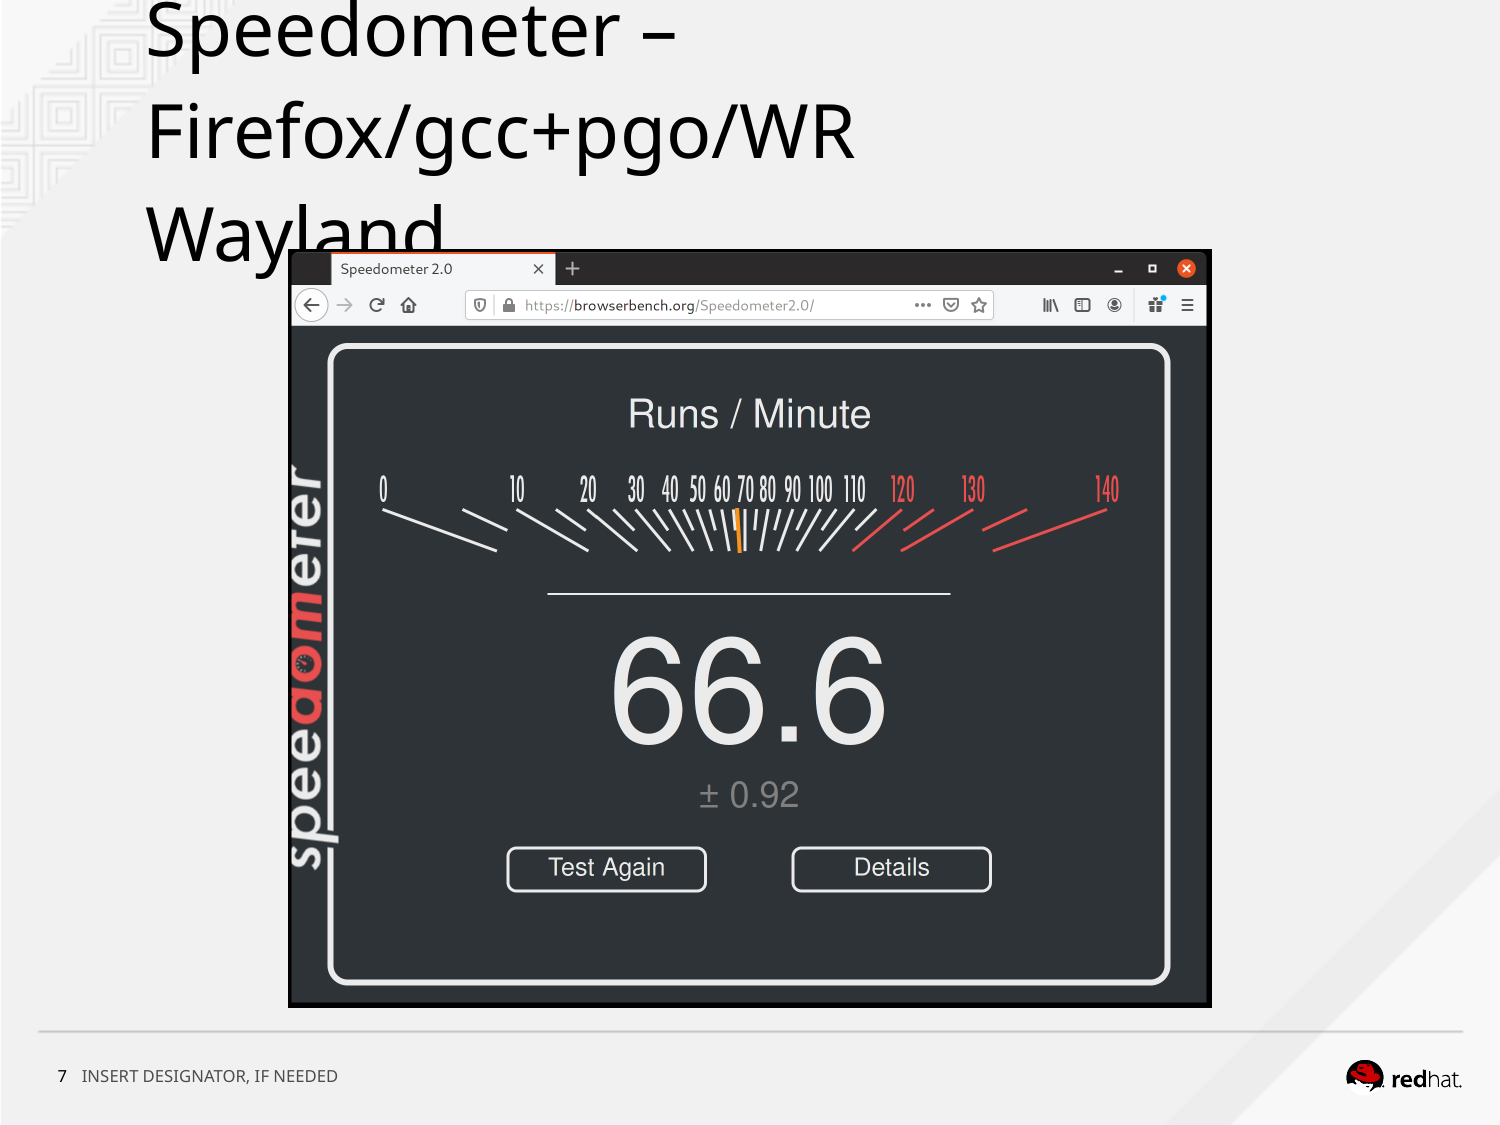

# Speedometer – Firefox/gcc+pgo/WR Wayland
7
INSERT DESIGNATOR, IF NEEDED